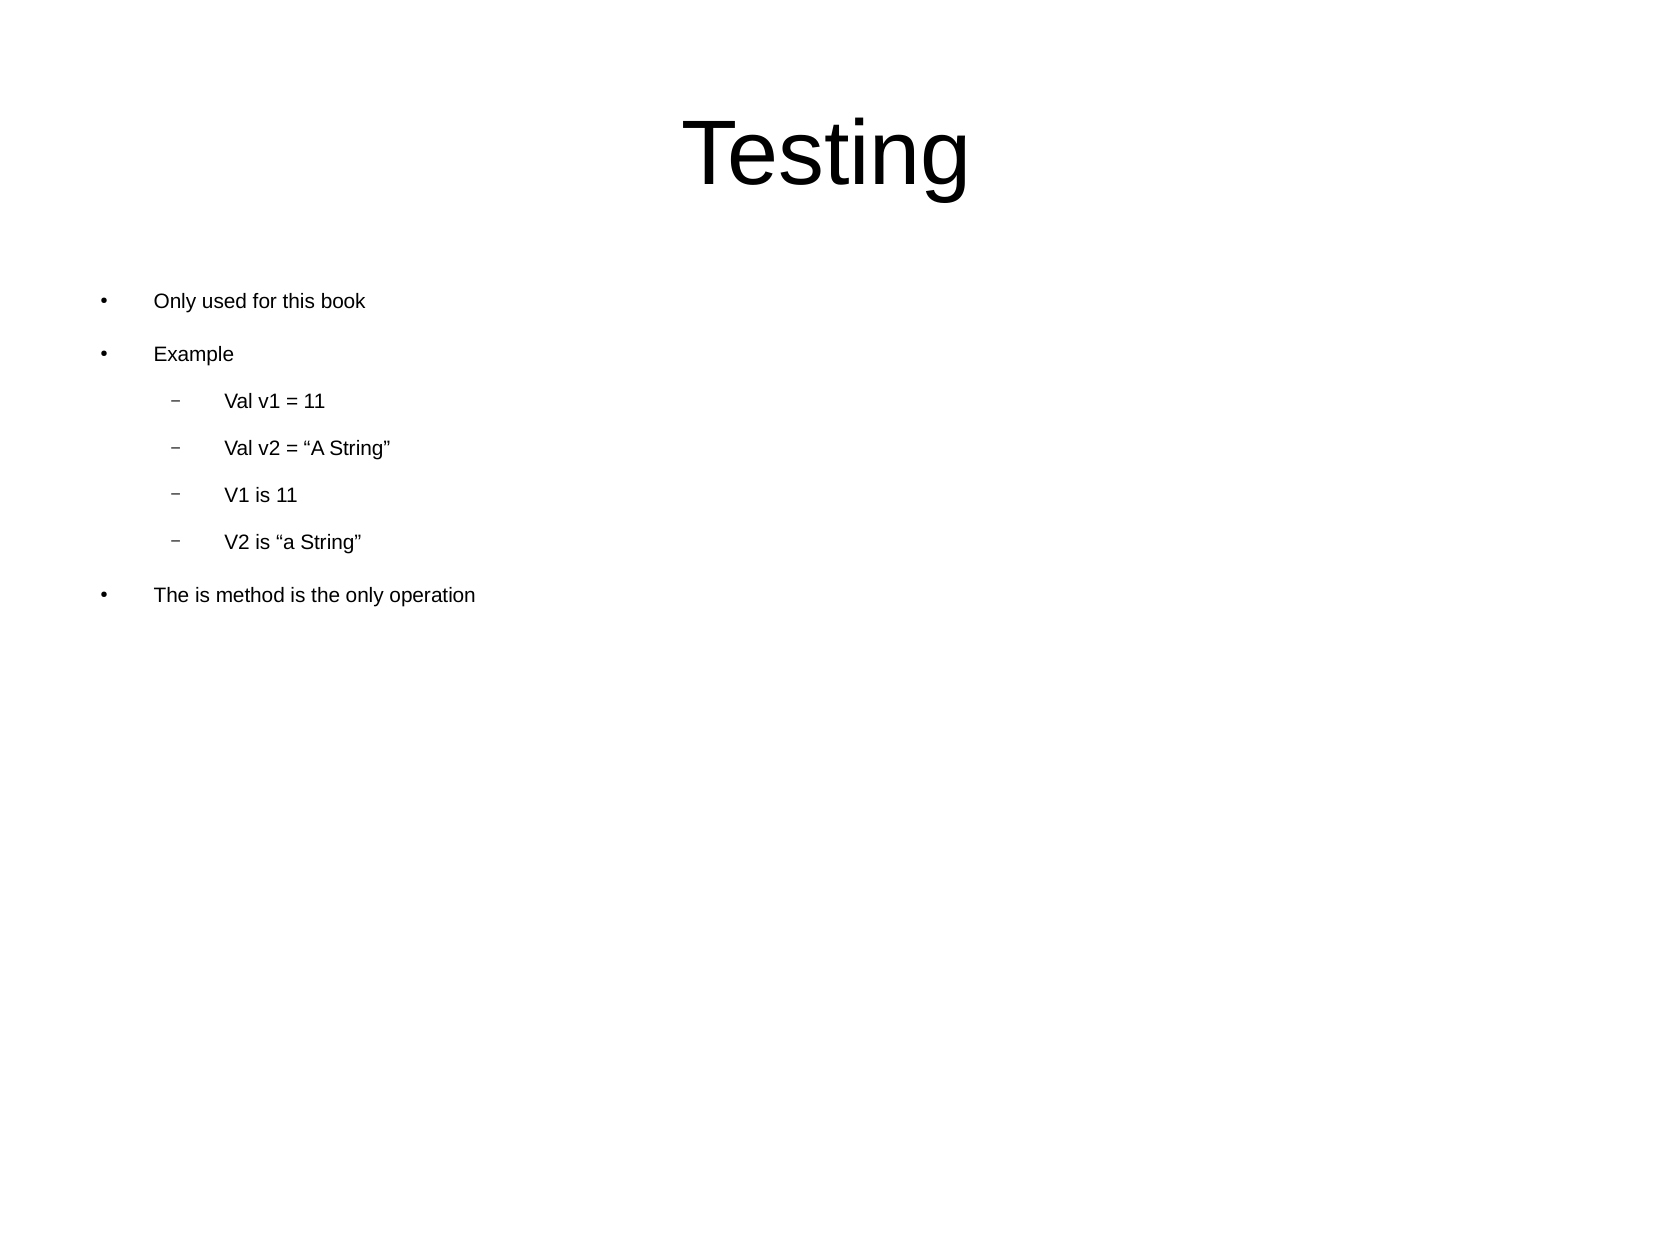

# Testing
Only used for this book
Example
Val v1 = 11
Val v2 = “A String”
V1 is 11
V2 is “a String”
The is method is the only operation